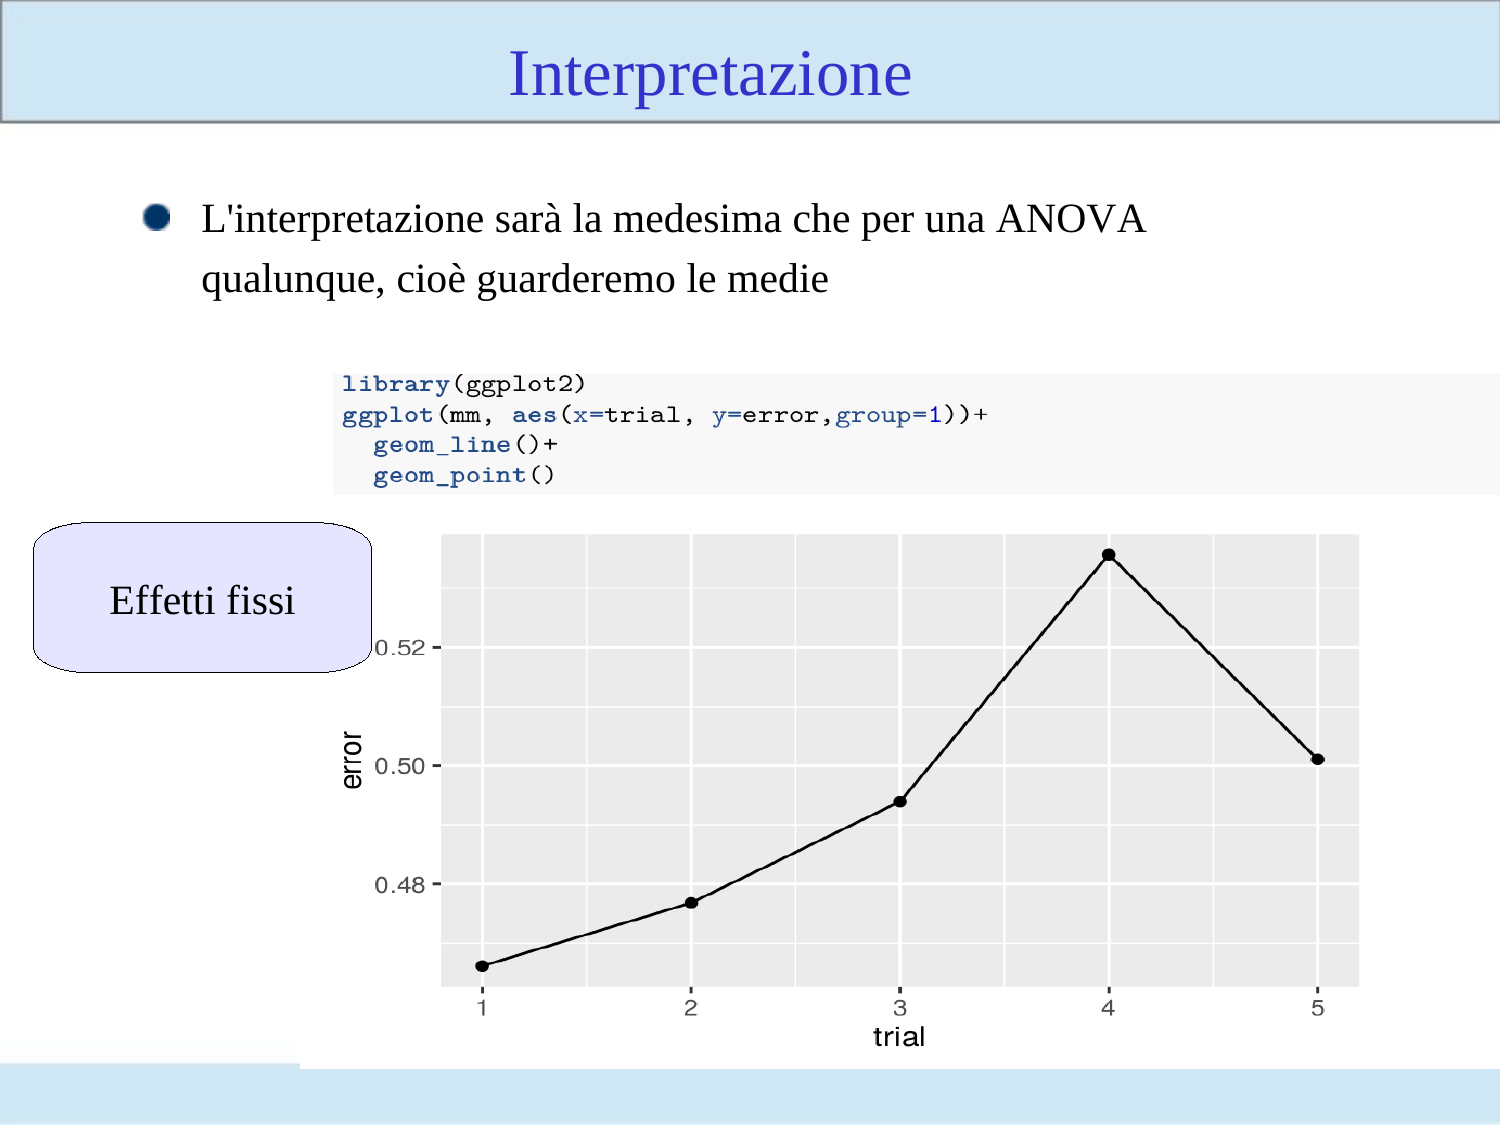

# Interpretazione
L'interpretazione sarà la medesima che per una ANOVA qualunque, cioè guarderemo le medie
Effetti fissi